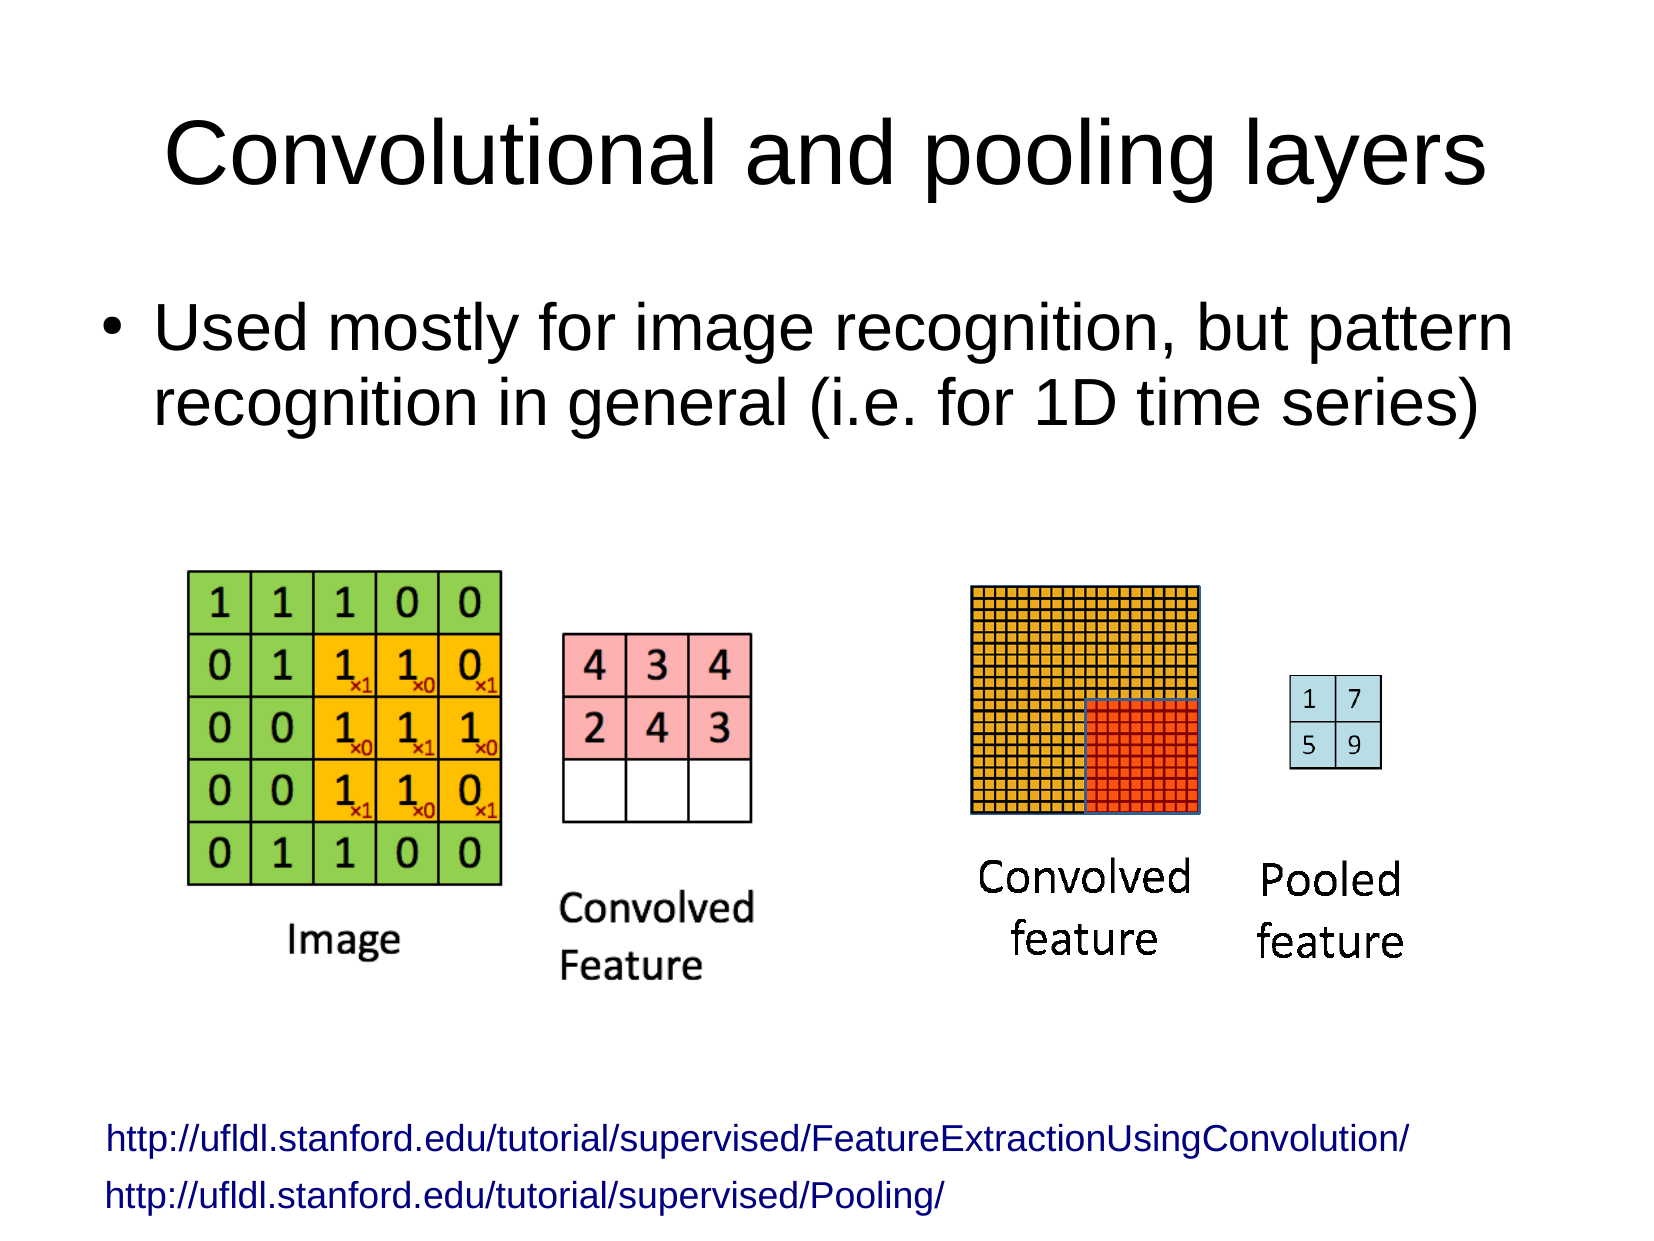

# Convolutional and pooling layers
Used mostly for image recognition, but pattern recognition in general (i.e. for 1D time series)
http://ufldl.stanford.edu/tutorial/supervised/FeatureExtractionUsingConvolution/
http://ufldl.stanford.edu/tutorial/supervised/Pooling/